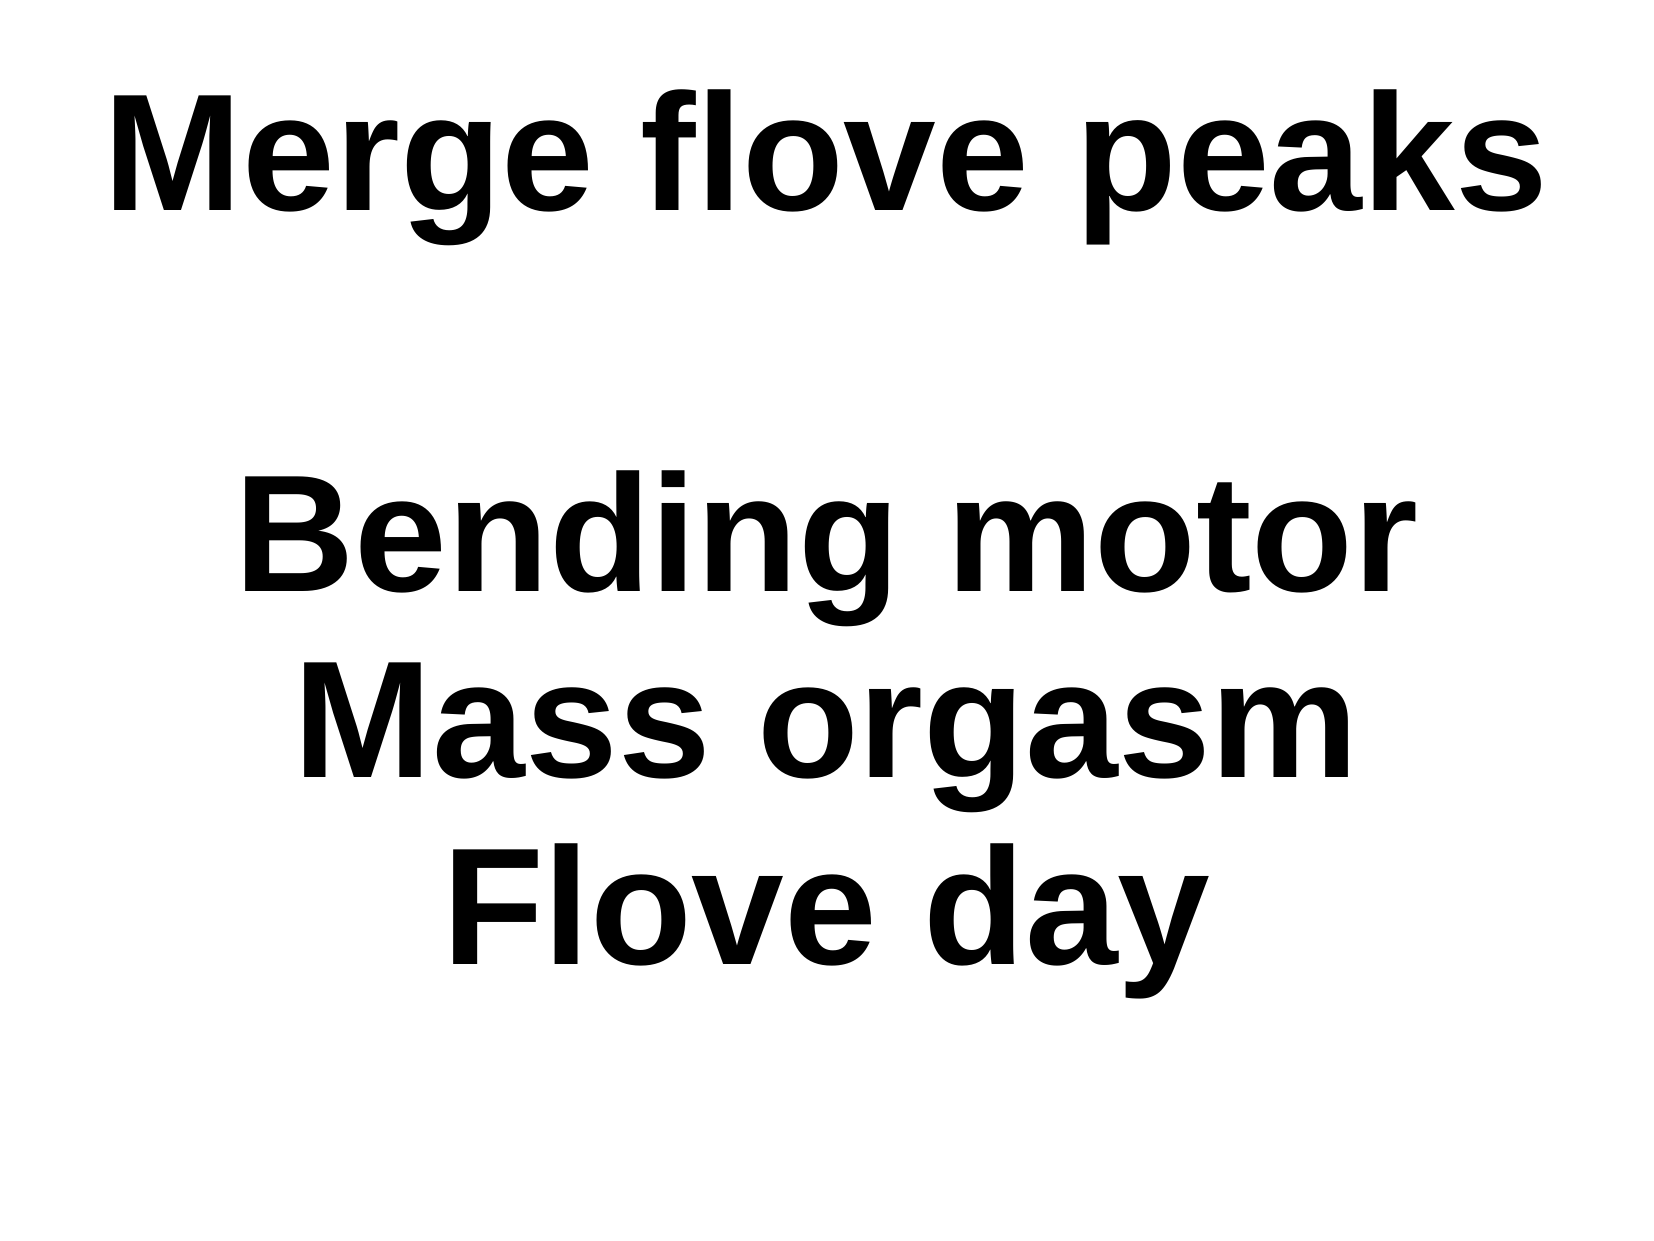

Bending motor
Mass orgasm
Flove day
# Merge flove peaks